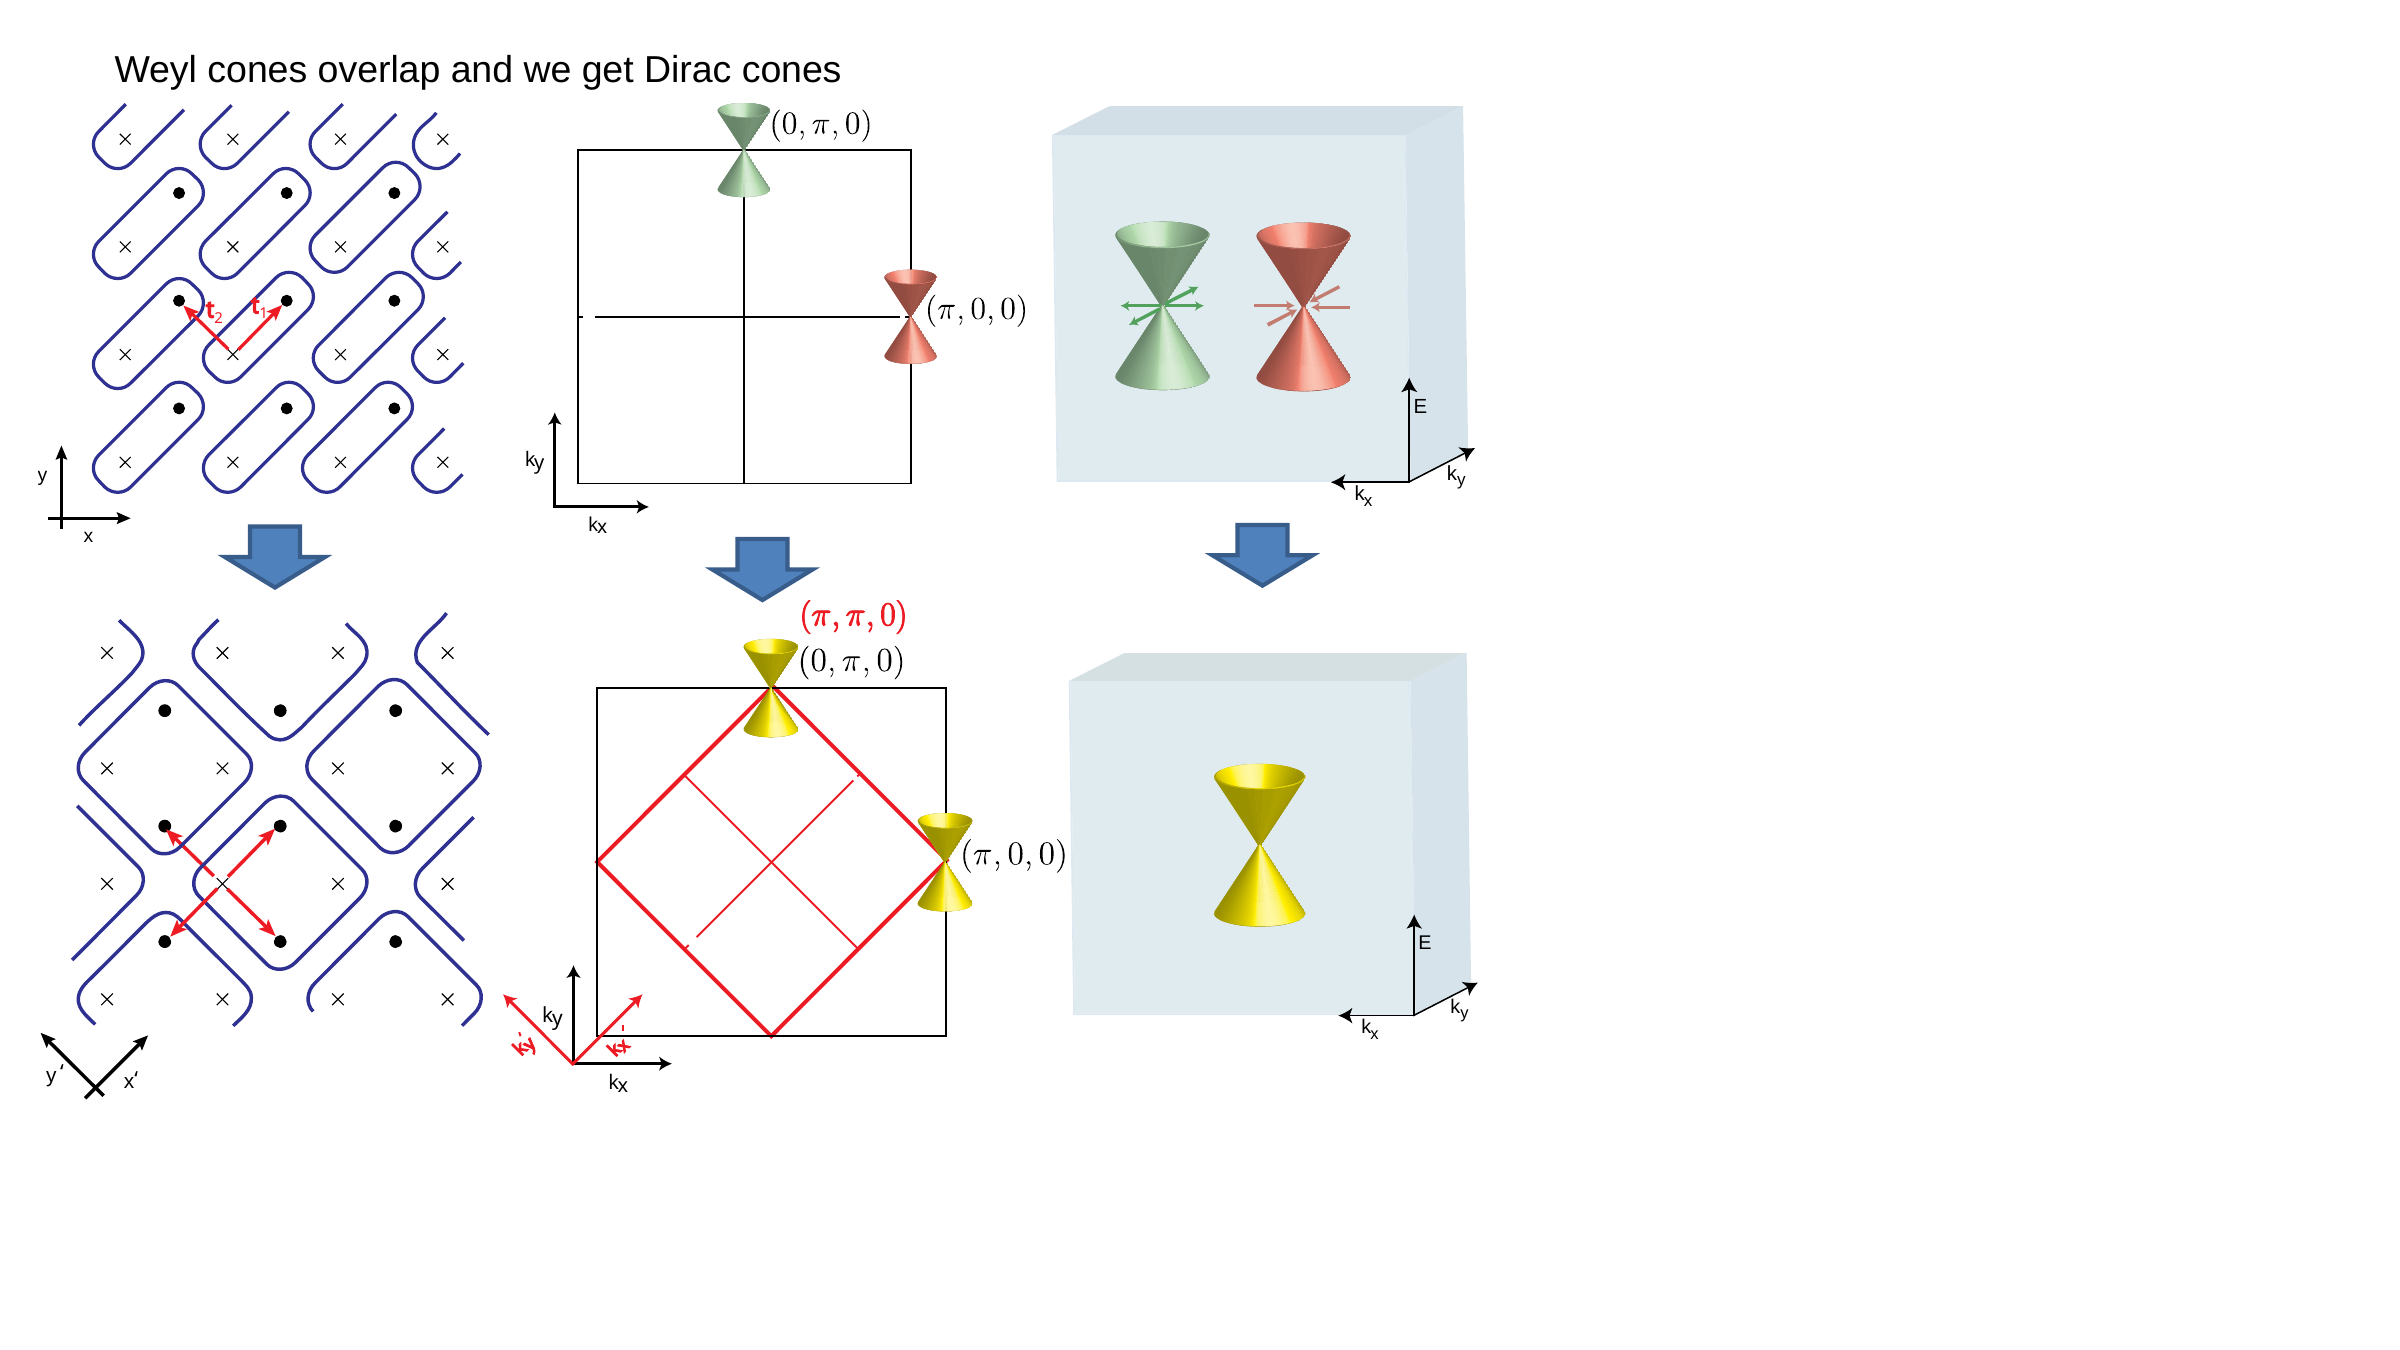

Weyl cones overlap and we get Dirac cones